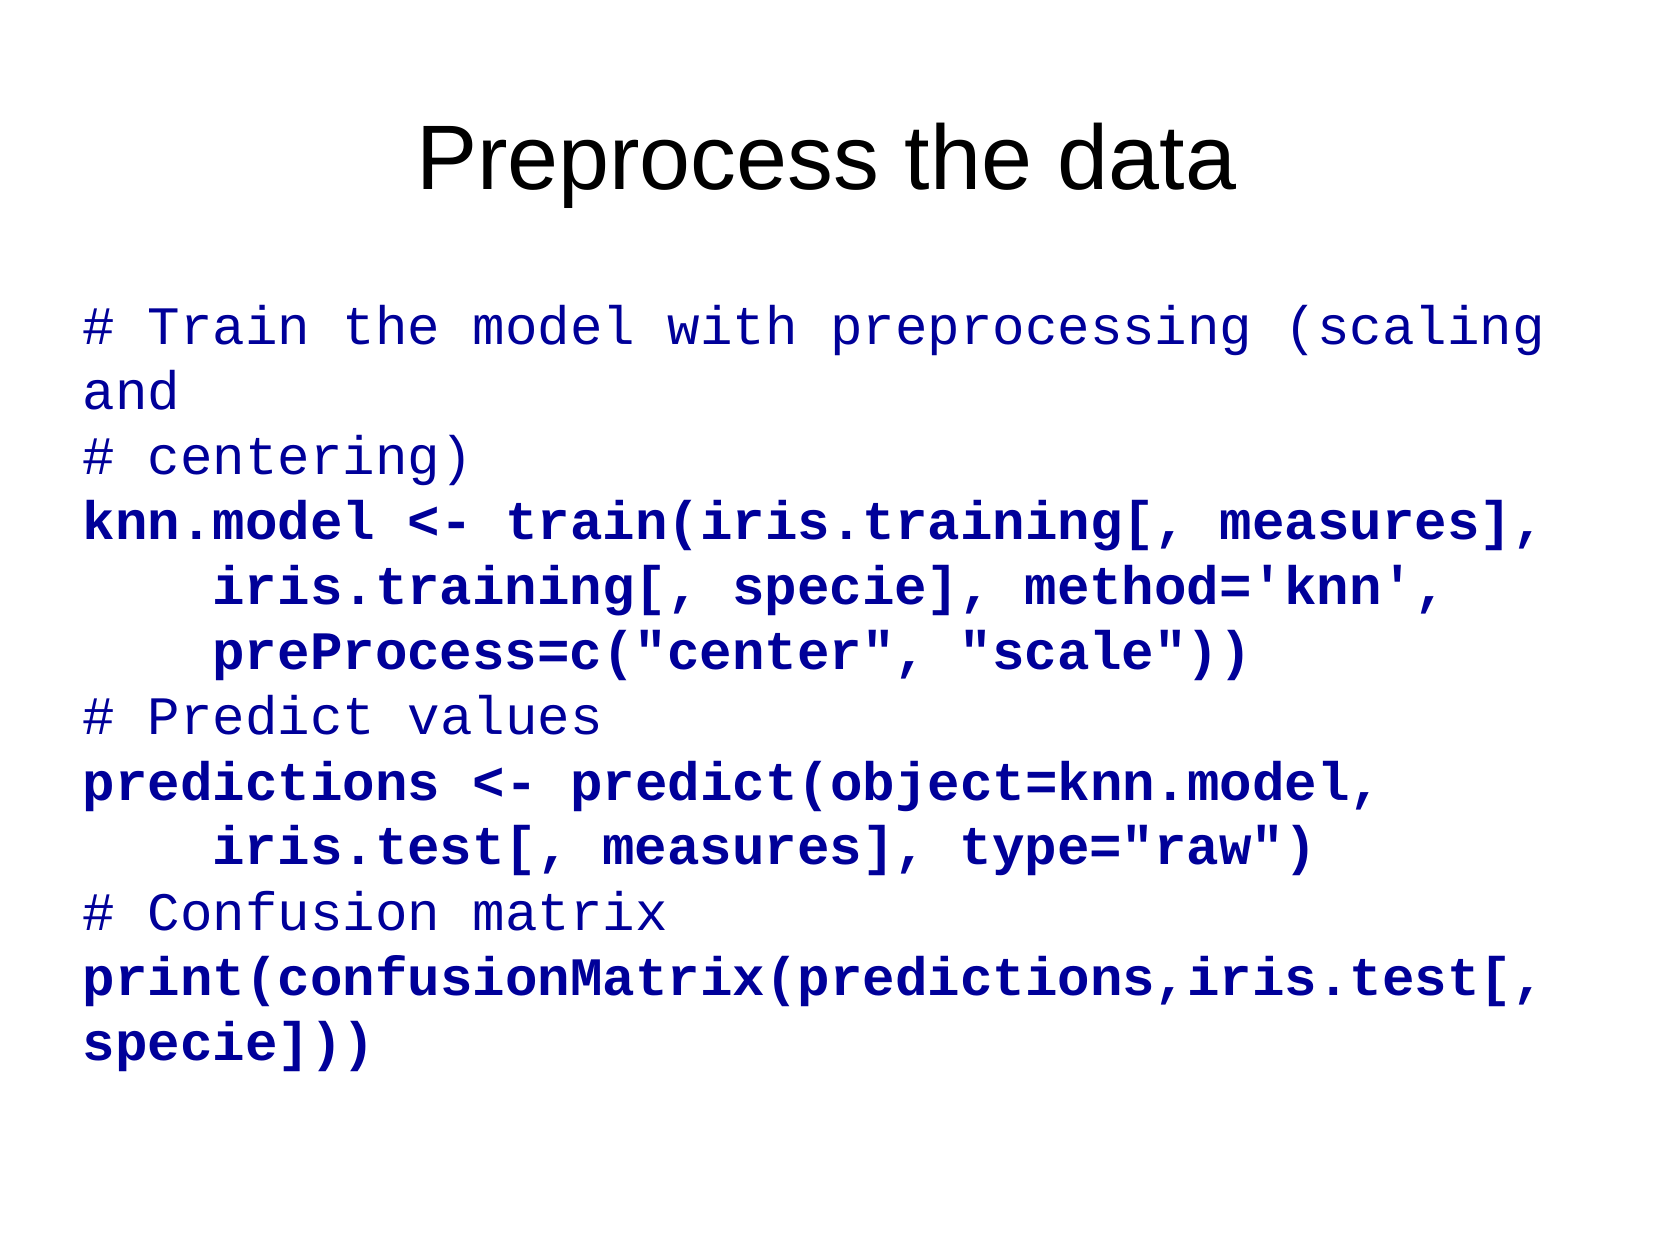

Preprocess the data
# Train the model with preprocessing (scaling and
# centering)
knn.model <- train(iris.training[, measures],
 iris.training[, specie], method='knn',
 preProcess=c("center", "scale"))
# Predict values
predictions <- predict(object=knn.model,
 iris.test[, measures], type="raw")
# Confusion matrix
print(confusionMatrix(predictions,iris.test[,specie]))